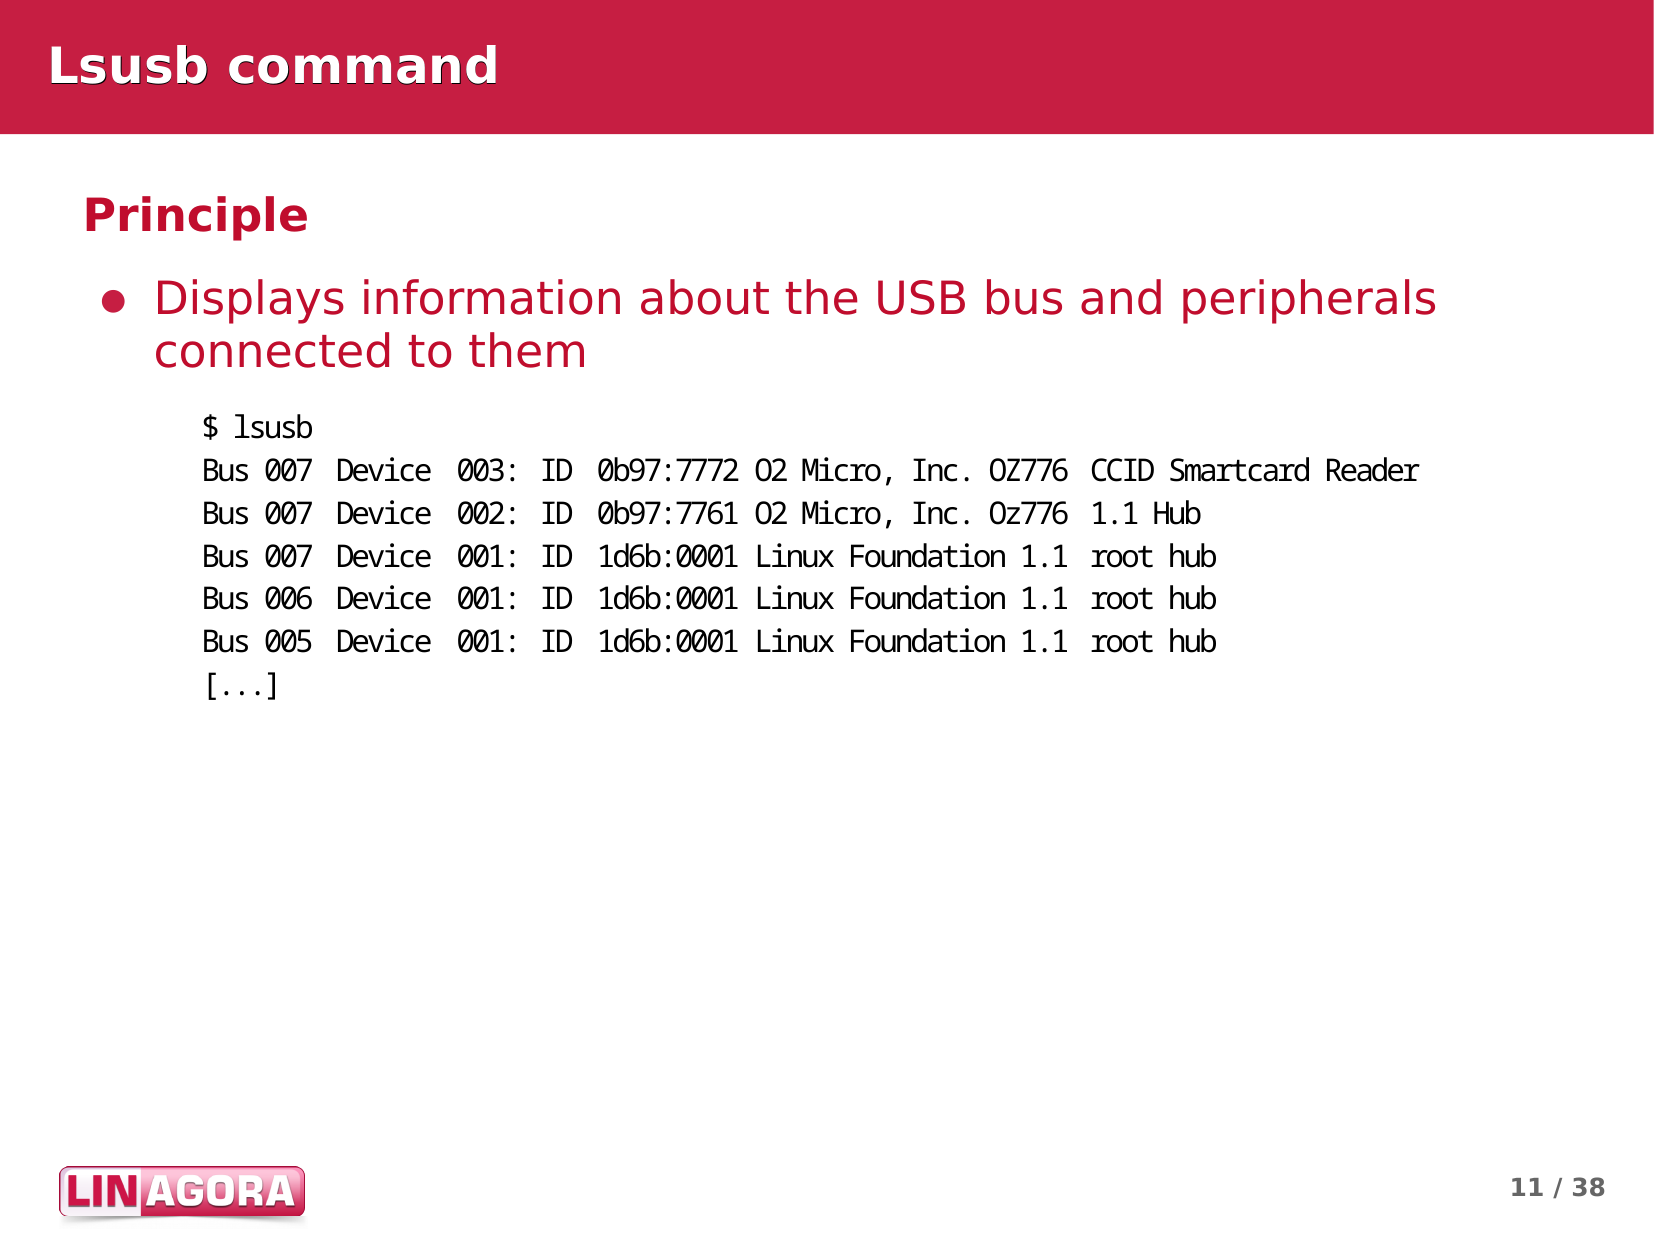

# Lsusb command
Principle
Displays information about the USB bus and peripherals connected to them
| $ lsusb Bus 007 Bus 007 Bus 007 Bus 006 Bus 005 [...] | Device Device Device Device Device | 003: 002: 001: 001: 001: | ID ID ID ID ID | 0b97:7772 0b97:7761 1d6b:0001 1d6b:0001 1d6b:0001 | O2 Micro, Inc. OZ776 O2 Micro, Inc. Oz776 Linux Foundation 1.1 Linux Foundation 1.1 Linux Foundation 1.1 | CCID Smartcard Reader 1.1 Hub root hub root hub root hub |
| --- | --- | --- | --- | --- | --- | --- |